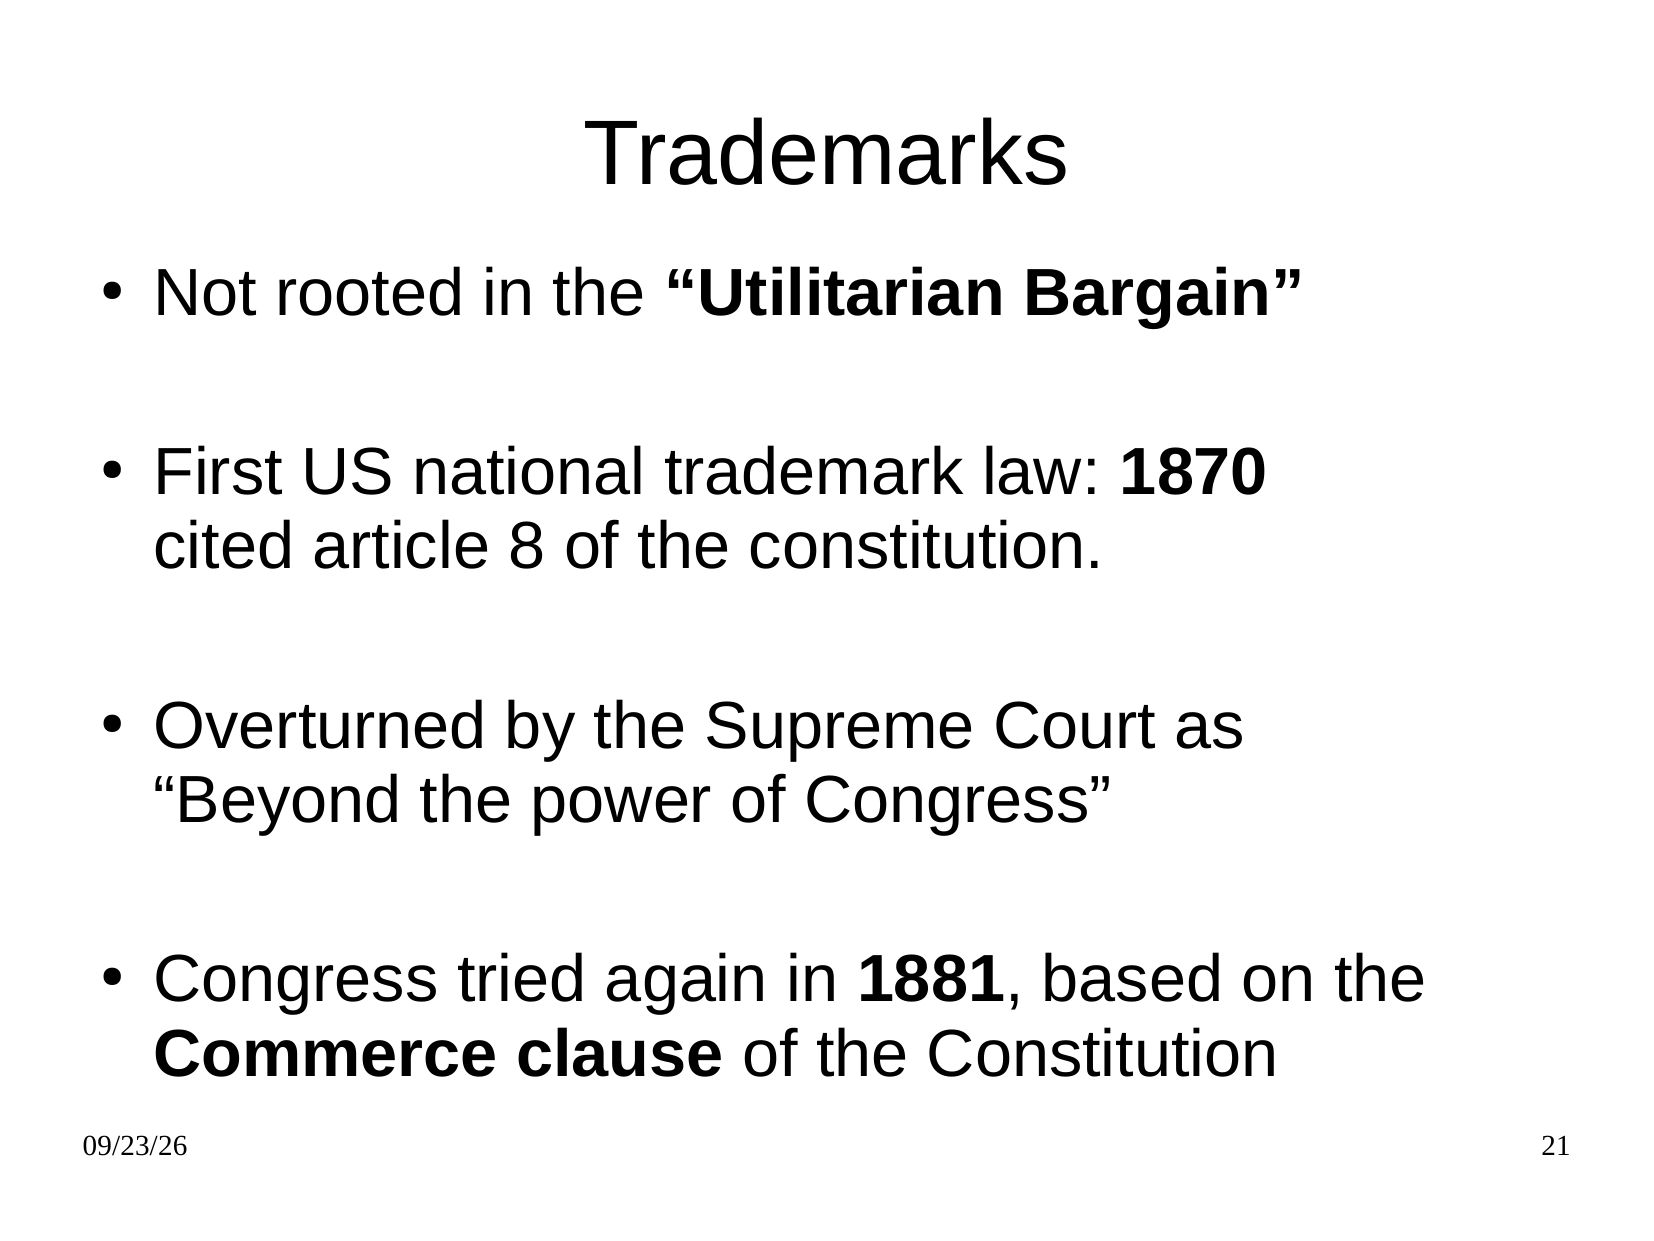

# Trademarks
Not rooted in the “Utilitarian Bargain”
First US national trademark law: 1870
cited article 8 of the constitution.
Overturned by the Supreme Court as
“Beyond the power of Congress”
Congress tried again in 1881, based on the Commerce clause of the Constitution
21